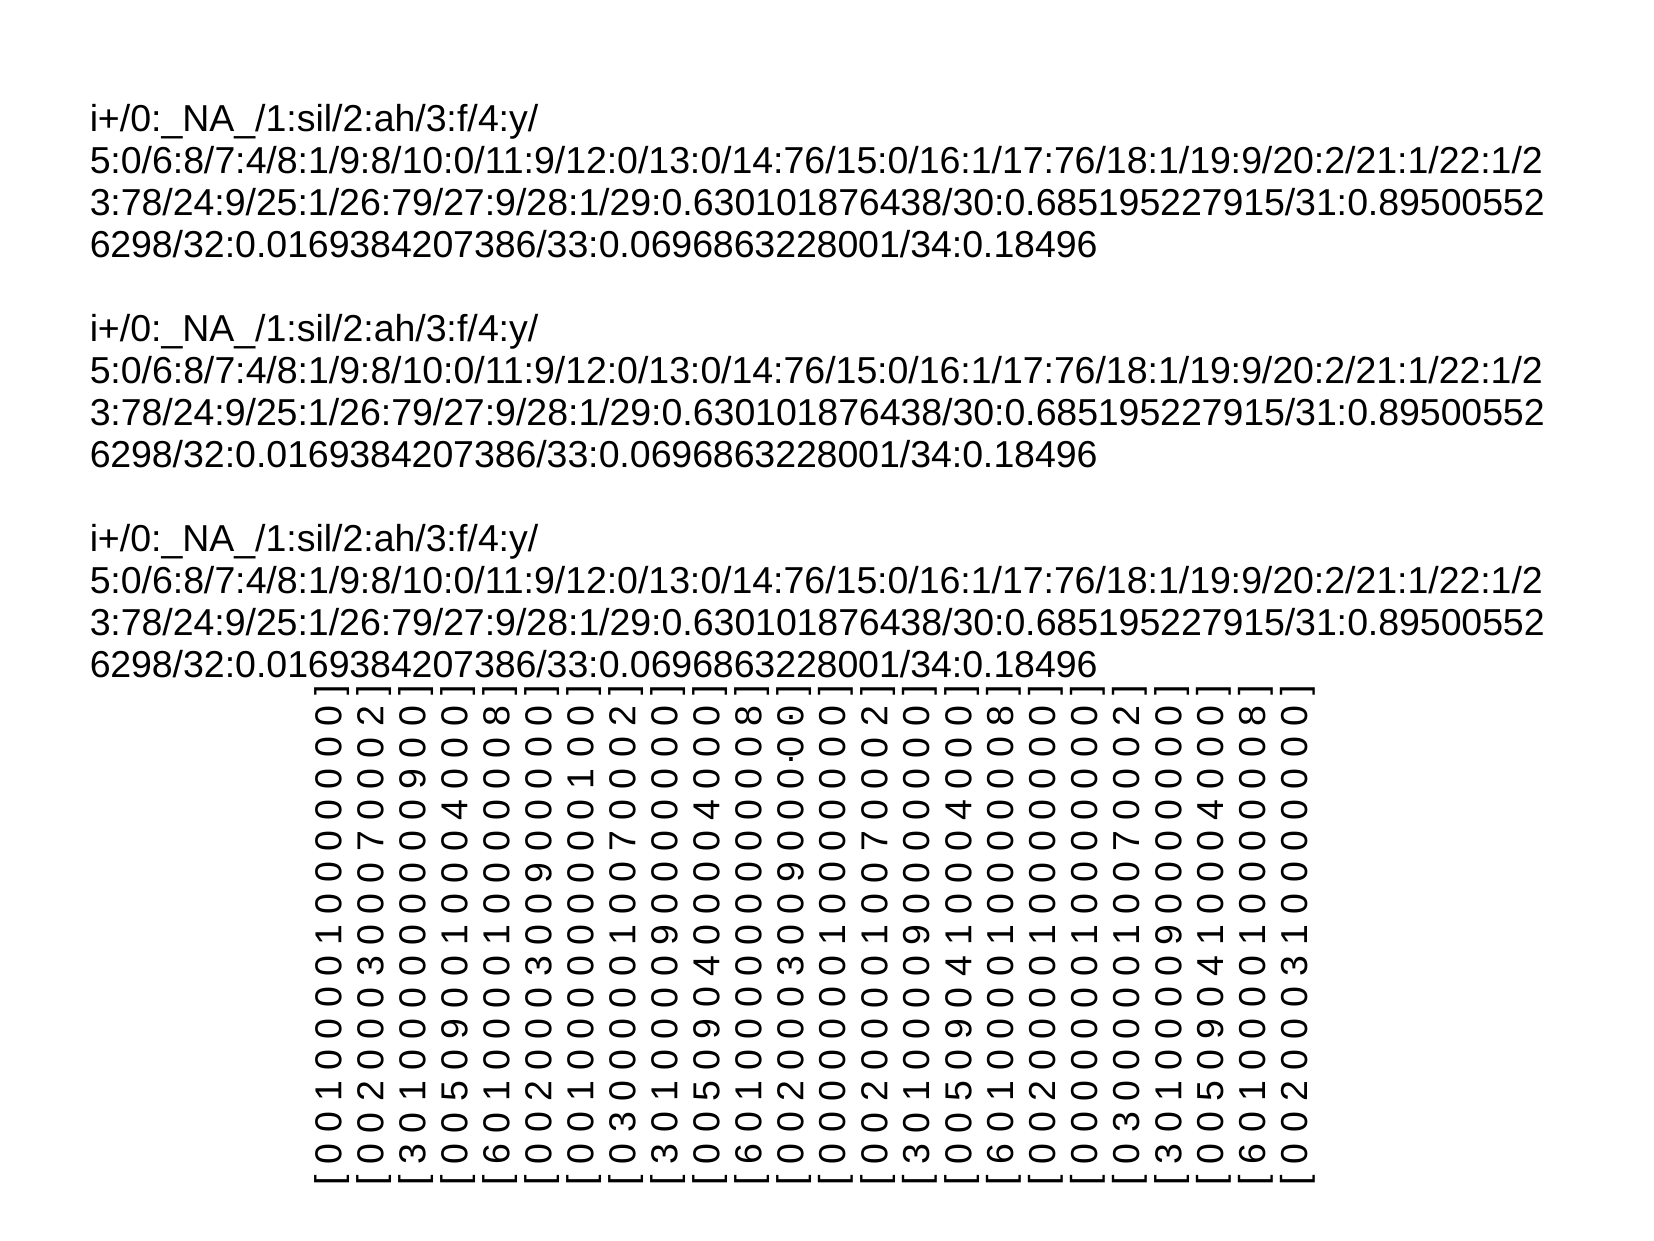

i+/0:_NA_/1:sil/2:ah/3:f/4:y/5:0/6:8/7:4/8:1/9:8/10:0/11:9/12:0/13:0/14:76/15:0/16:1/17:76/18:1/19:9/20:2/21:1/22:1/23:78/24:9/25:1/26:79/27:9/28:1/29:0.630101876438/30:0.685195227915/31:0.895005526298/32:0.0169384207386/33:0.0696863228001/34:0.18496
i+/0:_NA_/1:sil/2:ah/3:f/4:y/5:0/6:8/7:4/8:1/9:8/10:0/11:9/12:0/13:0/14:76/15:0/16:1/17:76/18:1/19:9/20:2/21:1/22:1/23:78/24:9/25:1/26:79/27:9/28:1/29:0.630101876438/30:0.685195227915/31:0.895005526298/32:0.0169384207386/33:0.0696863228001/34:0.18496
i+/0:_NA_/1:sil/2:ah/3:f/4:y/5:0/6:8/7:4/8:1/9:8/10:0/11:9/12:0/13:0/14:76/15:0/16:1/17:76/18:1/19:9/20:2/21:1/22:1/23:78/24:9/25:1/26:79/27:9/28:1/29:0.630101876438/30:0.685195227915/31:0.895005526298/32:0.0169384207386/33:0.0696863228001/34:0.18496
									 .
									 .
[ 0 0 1 0 0 0 0 1 0 0 0 0 0 0 0 ]
[ 0 0 2 0 0 0 3 0 0 0 7 0 0 0 2 ]
[ 3 0 1 0 0 0 0 0 0 0 0 0 9 0 0 ]
[ 0 0 5 0 9 0 0 1 0 0 0 4 0 0 0 ]
[ 6 0 1 0 0 0 0 1 0 0 0 0 0 0 8 ]
[ 0 0 2 0 0 0 3 0 0 9 0 0 0 0 0 ]
[ 0 0 1 0 0 0 0 0 0 0 0 0 1 0 0 ]
[ 0 3 0 0 0 0 0 1 0 0 7 0 0 0 2 ]
[ 3 0 1 0 0 0 0 9 0 0 0 0 0 0 0 ]
[ 0 0 5 0 9 0 4 0 0 0 0 4 0 0 0 ]
[ 6 0 1 0 0 0 0 0 0 0 0 0 0 0 8 ]
[ 0 0 2 0 0 0 3 0 0 9 0 0 0 0 0 ]
[ 0 0 0 0 0 0 0 1 0 0 0 0 0 0 0 ]
[ 0 0 2 0 0 0 0 1 0 0 7 0 0 0 2 ]
[ 3 0 1 0 0 0 0 9 0 0 0 0 0 0 0 ]
[ 0 0 5 0 9 0 4 1 0 0 0 4 0 0 0 ]
[ 6 0 1 0 0 0 0 1 0 0 0 0 0 0 8 ]
[ 0 0 2 0 0 0 0 1 0 0 0 0 0 0 0 ]
[ 0 0 0 0 0 0 0 1 0 0 0 0 0 0 0 ]
[ 0 3 0 0 0 0 0 1 0 0 7 0 0 0 2 ]
[ 3 0 1 0 0 0 0 9 0 0 0 0 0 0 0 ]
[ 0 0 5 0 9 0 4 1 0 0 0 4 0 0 0 ]
[ 6 0 1 0 0 0 0 1 0 0 0 0 0 0 8 ]
[ 0 0 2 0 0 0 3 1 0 0 0 0 0 0 0 ]